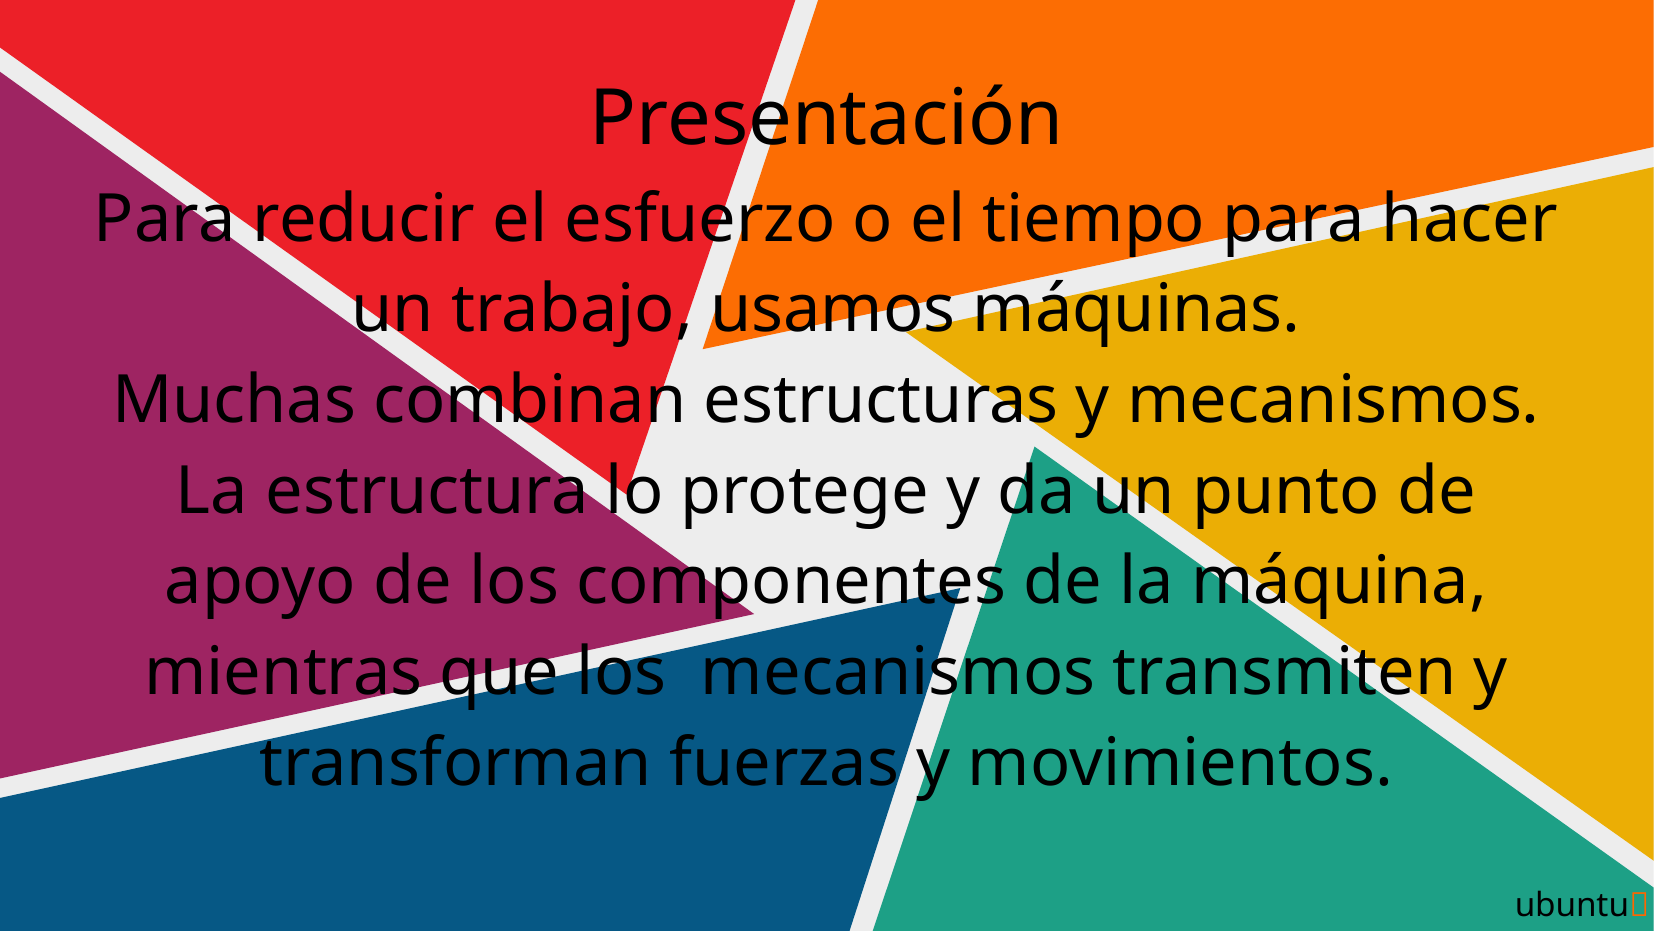

# Presentación
Para reducir el esfuerzo o el tiempo para hacer un trabajo, usamos máquinas.
Muchas combinan estructuras y mecanismos. La estructura lo protege y da un punto de apoyo de los componentes de la máquina, mientras que los mecanismos transmiten y transforman fuerzas y movimientos.
ubuntu